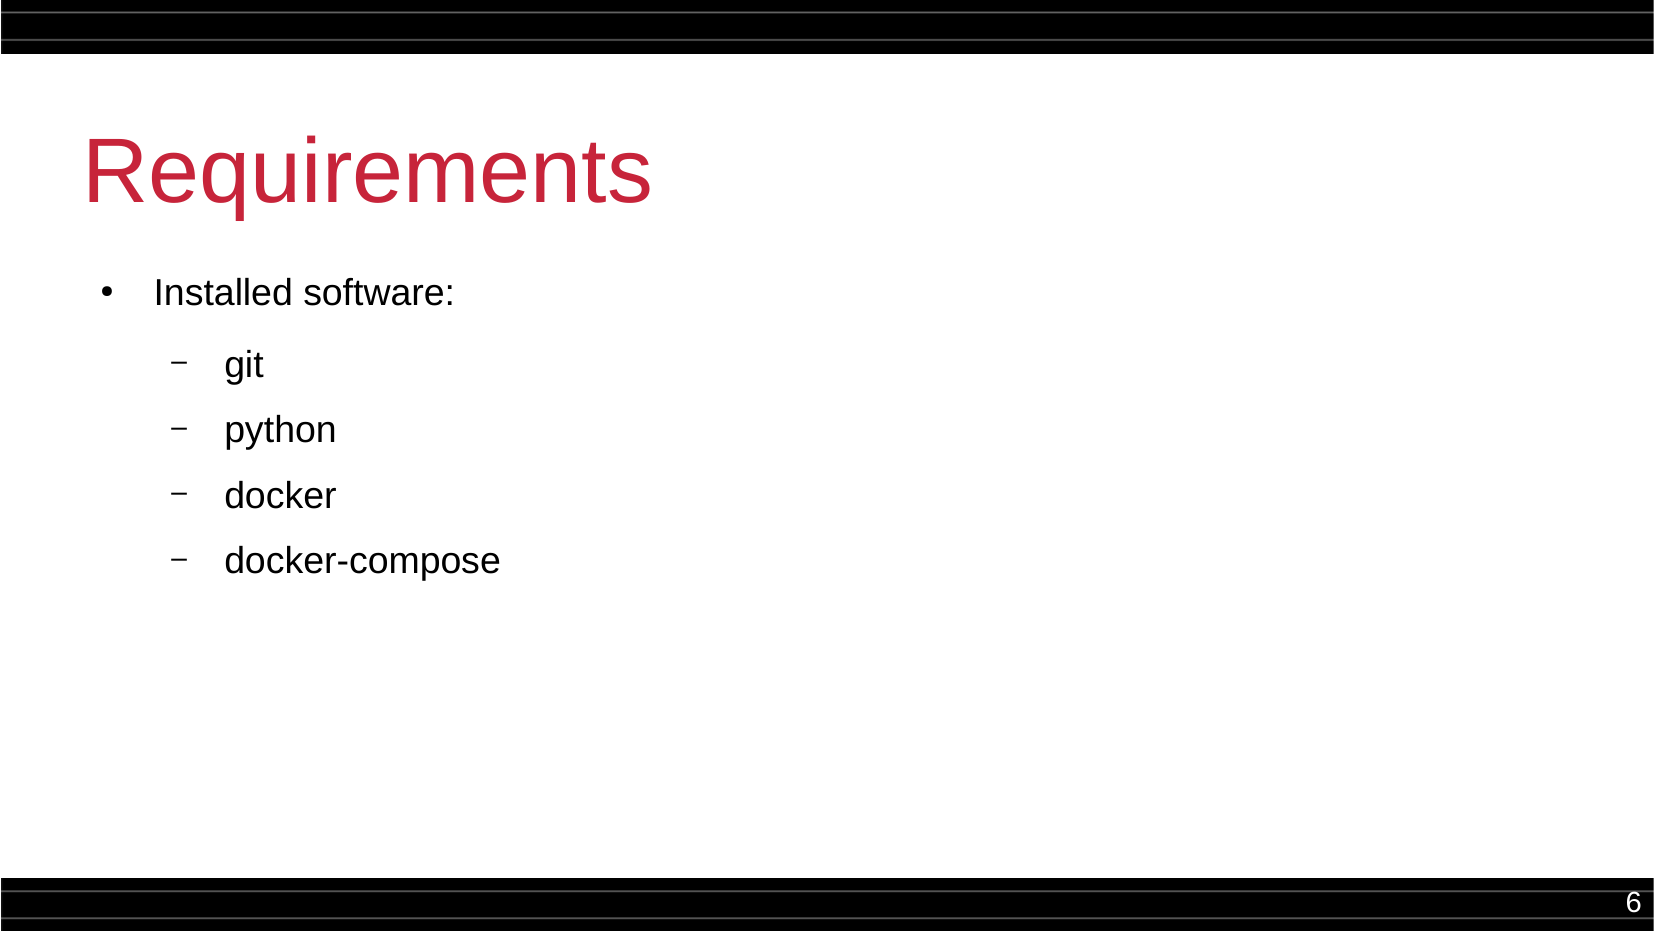

# Requirements
Installed software:
git
python
docker
docker-compose